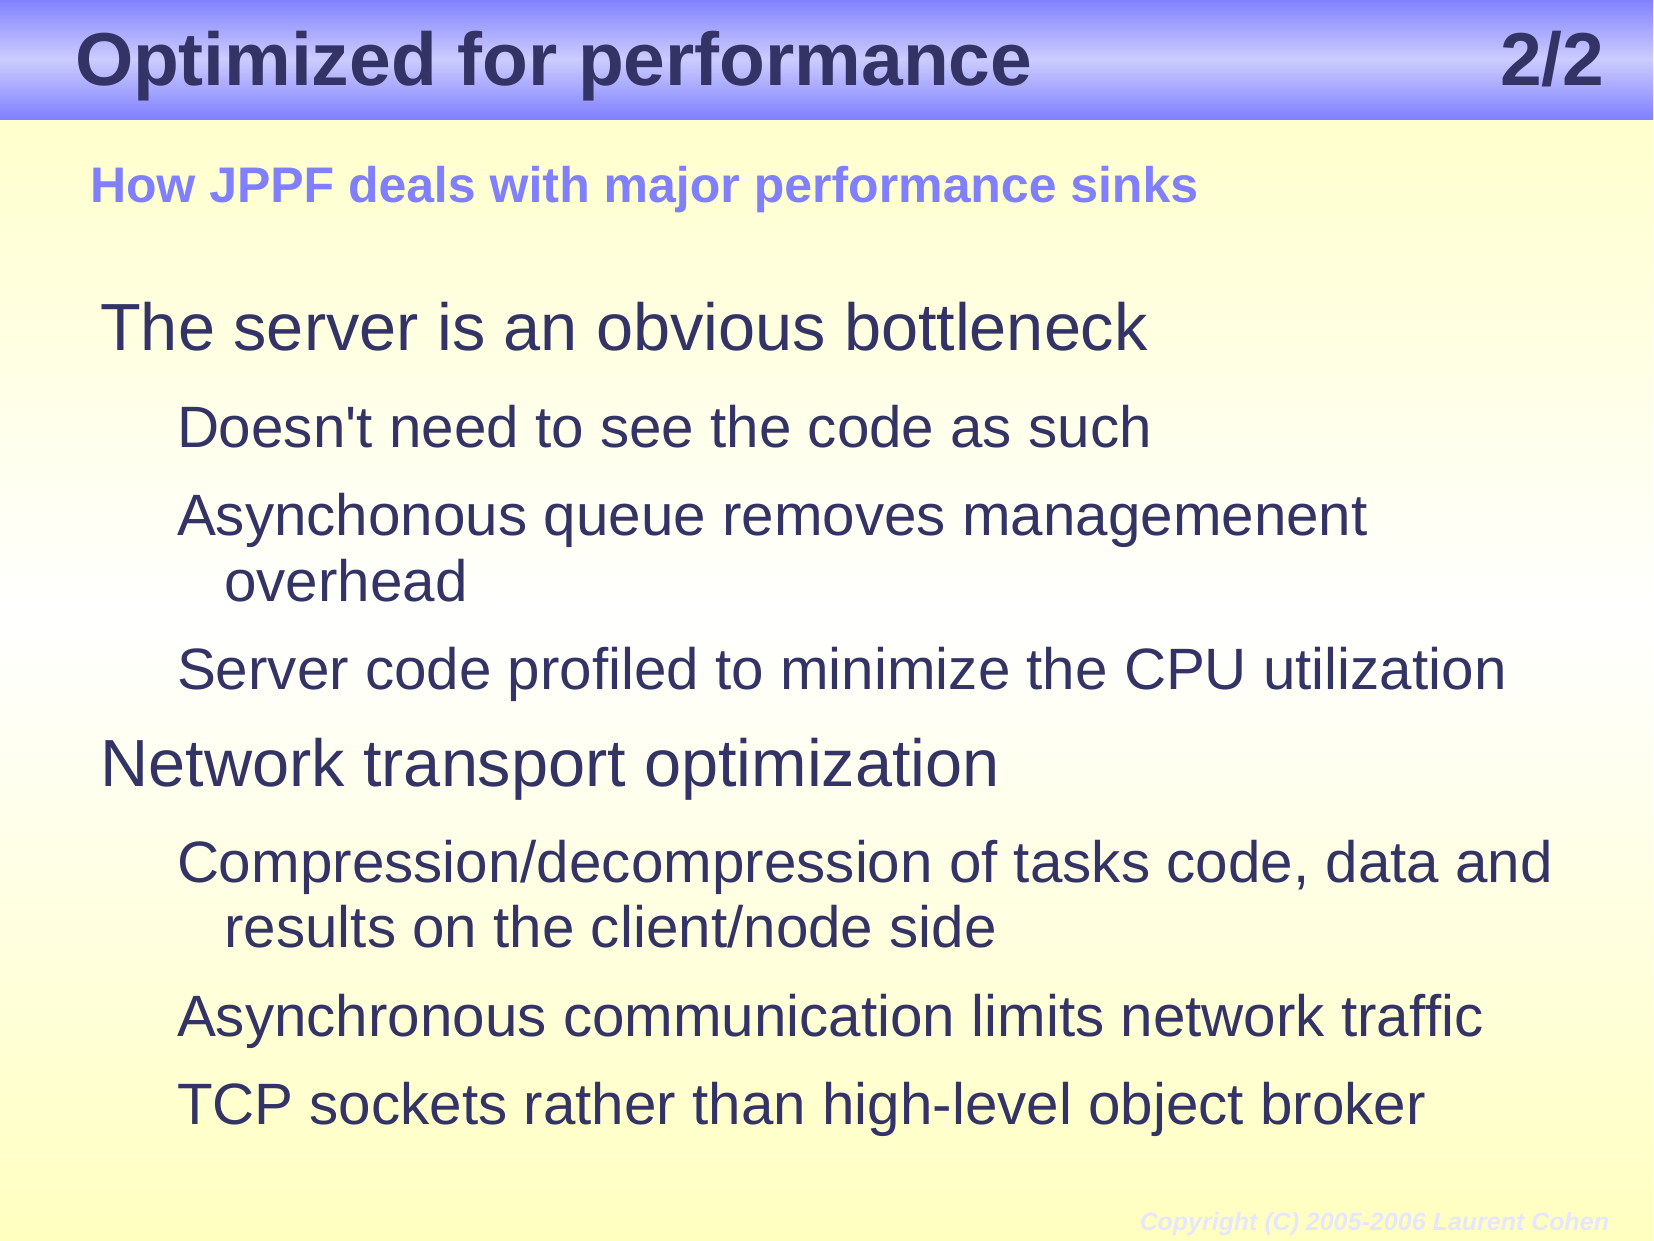

# Optimized for performance							2/2
How JPPF deals with major performance sinks
The server is an obvious bottleneck
Doesn't need to see the code as such
Asynchonous queue removes managemenent overhead
Server code profiled to minimize the CPU utilization
Network transport optimization
Compression/decompression of tasks code, data and results on the client/node side
Asynchronous communication limits network traffic
TCP sockets rather than high-level object broker